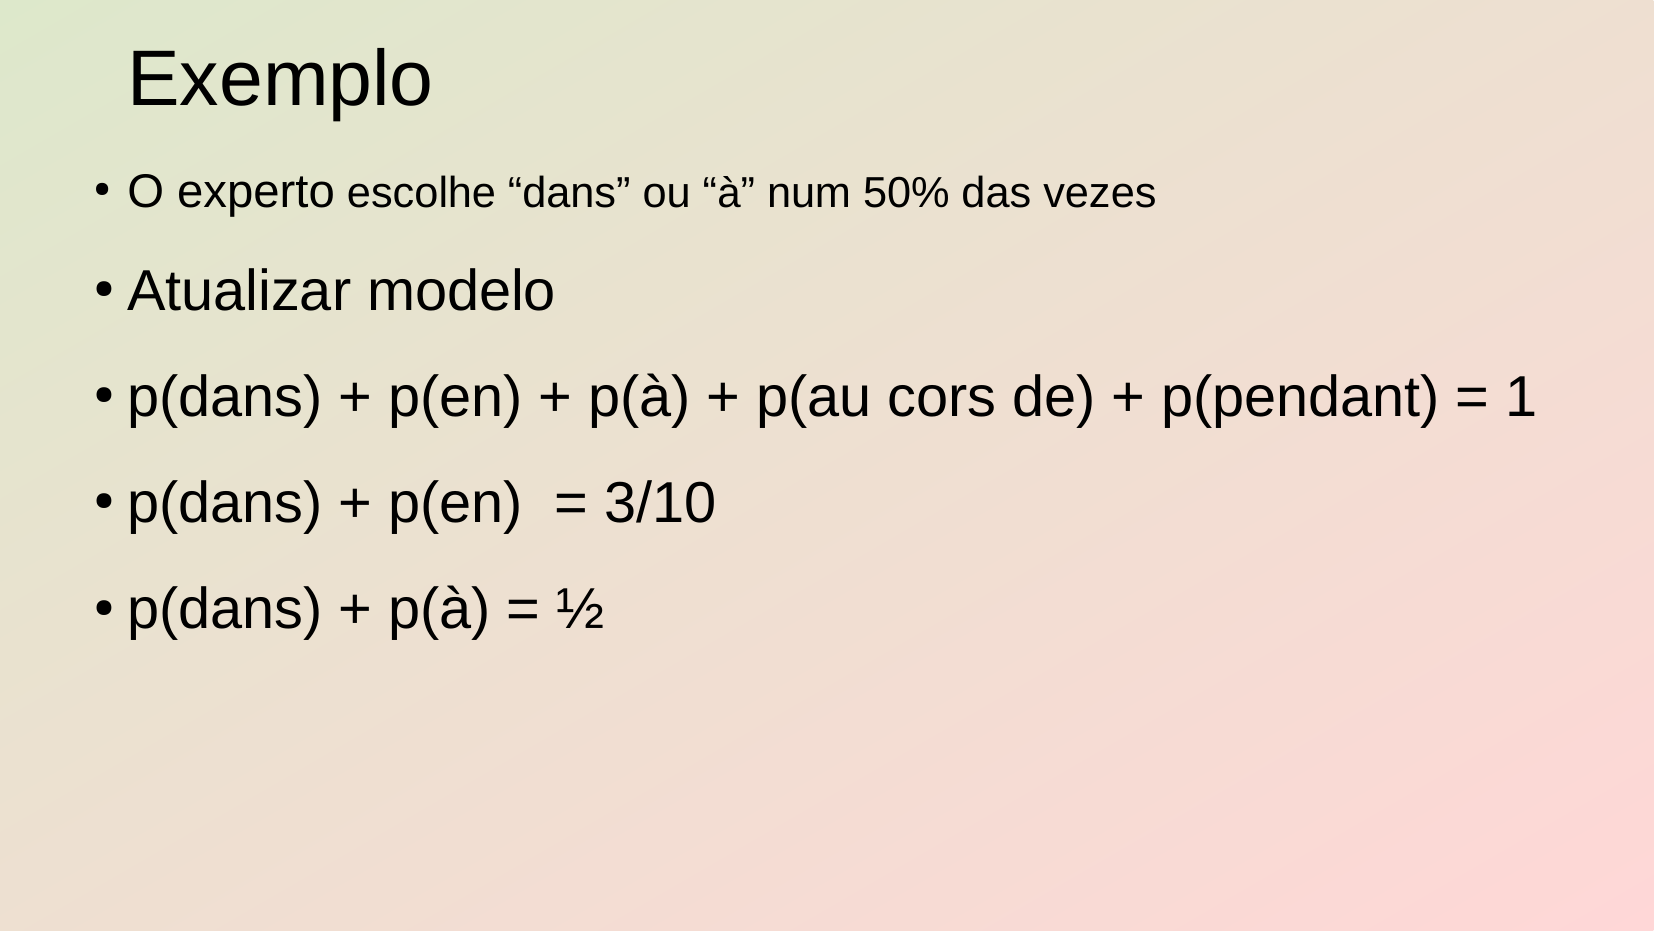

# Exemplo
O experto escolhe “dans” ou “à” num 50% das vezes
Atualizar modelo
p(dans) + p(en) + p(à) + p(au cors de) + p(pendant) = 1
p(dans) + p(en) = 3/10
p(dans) + p(à) = ½